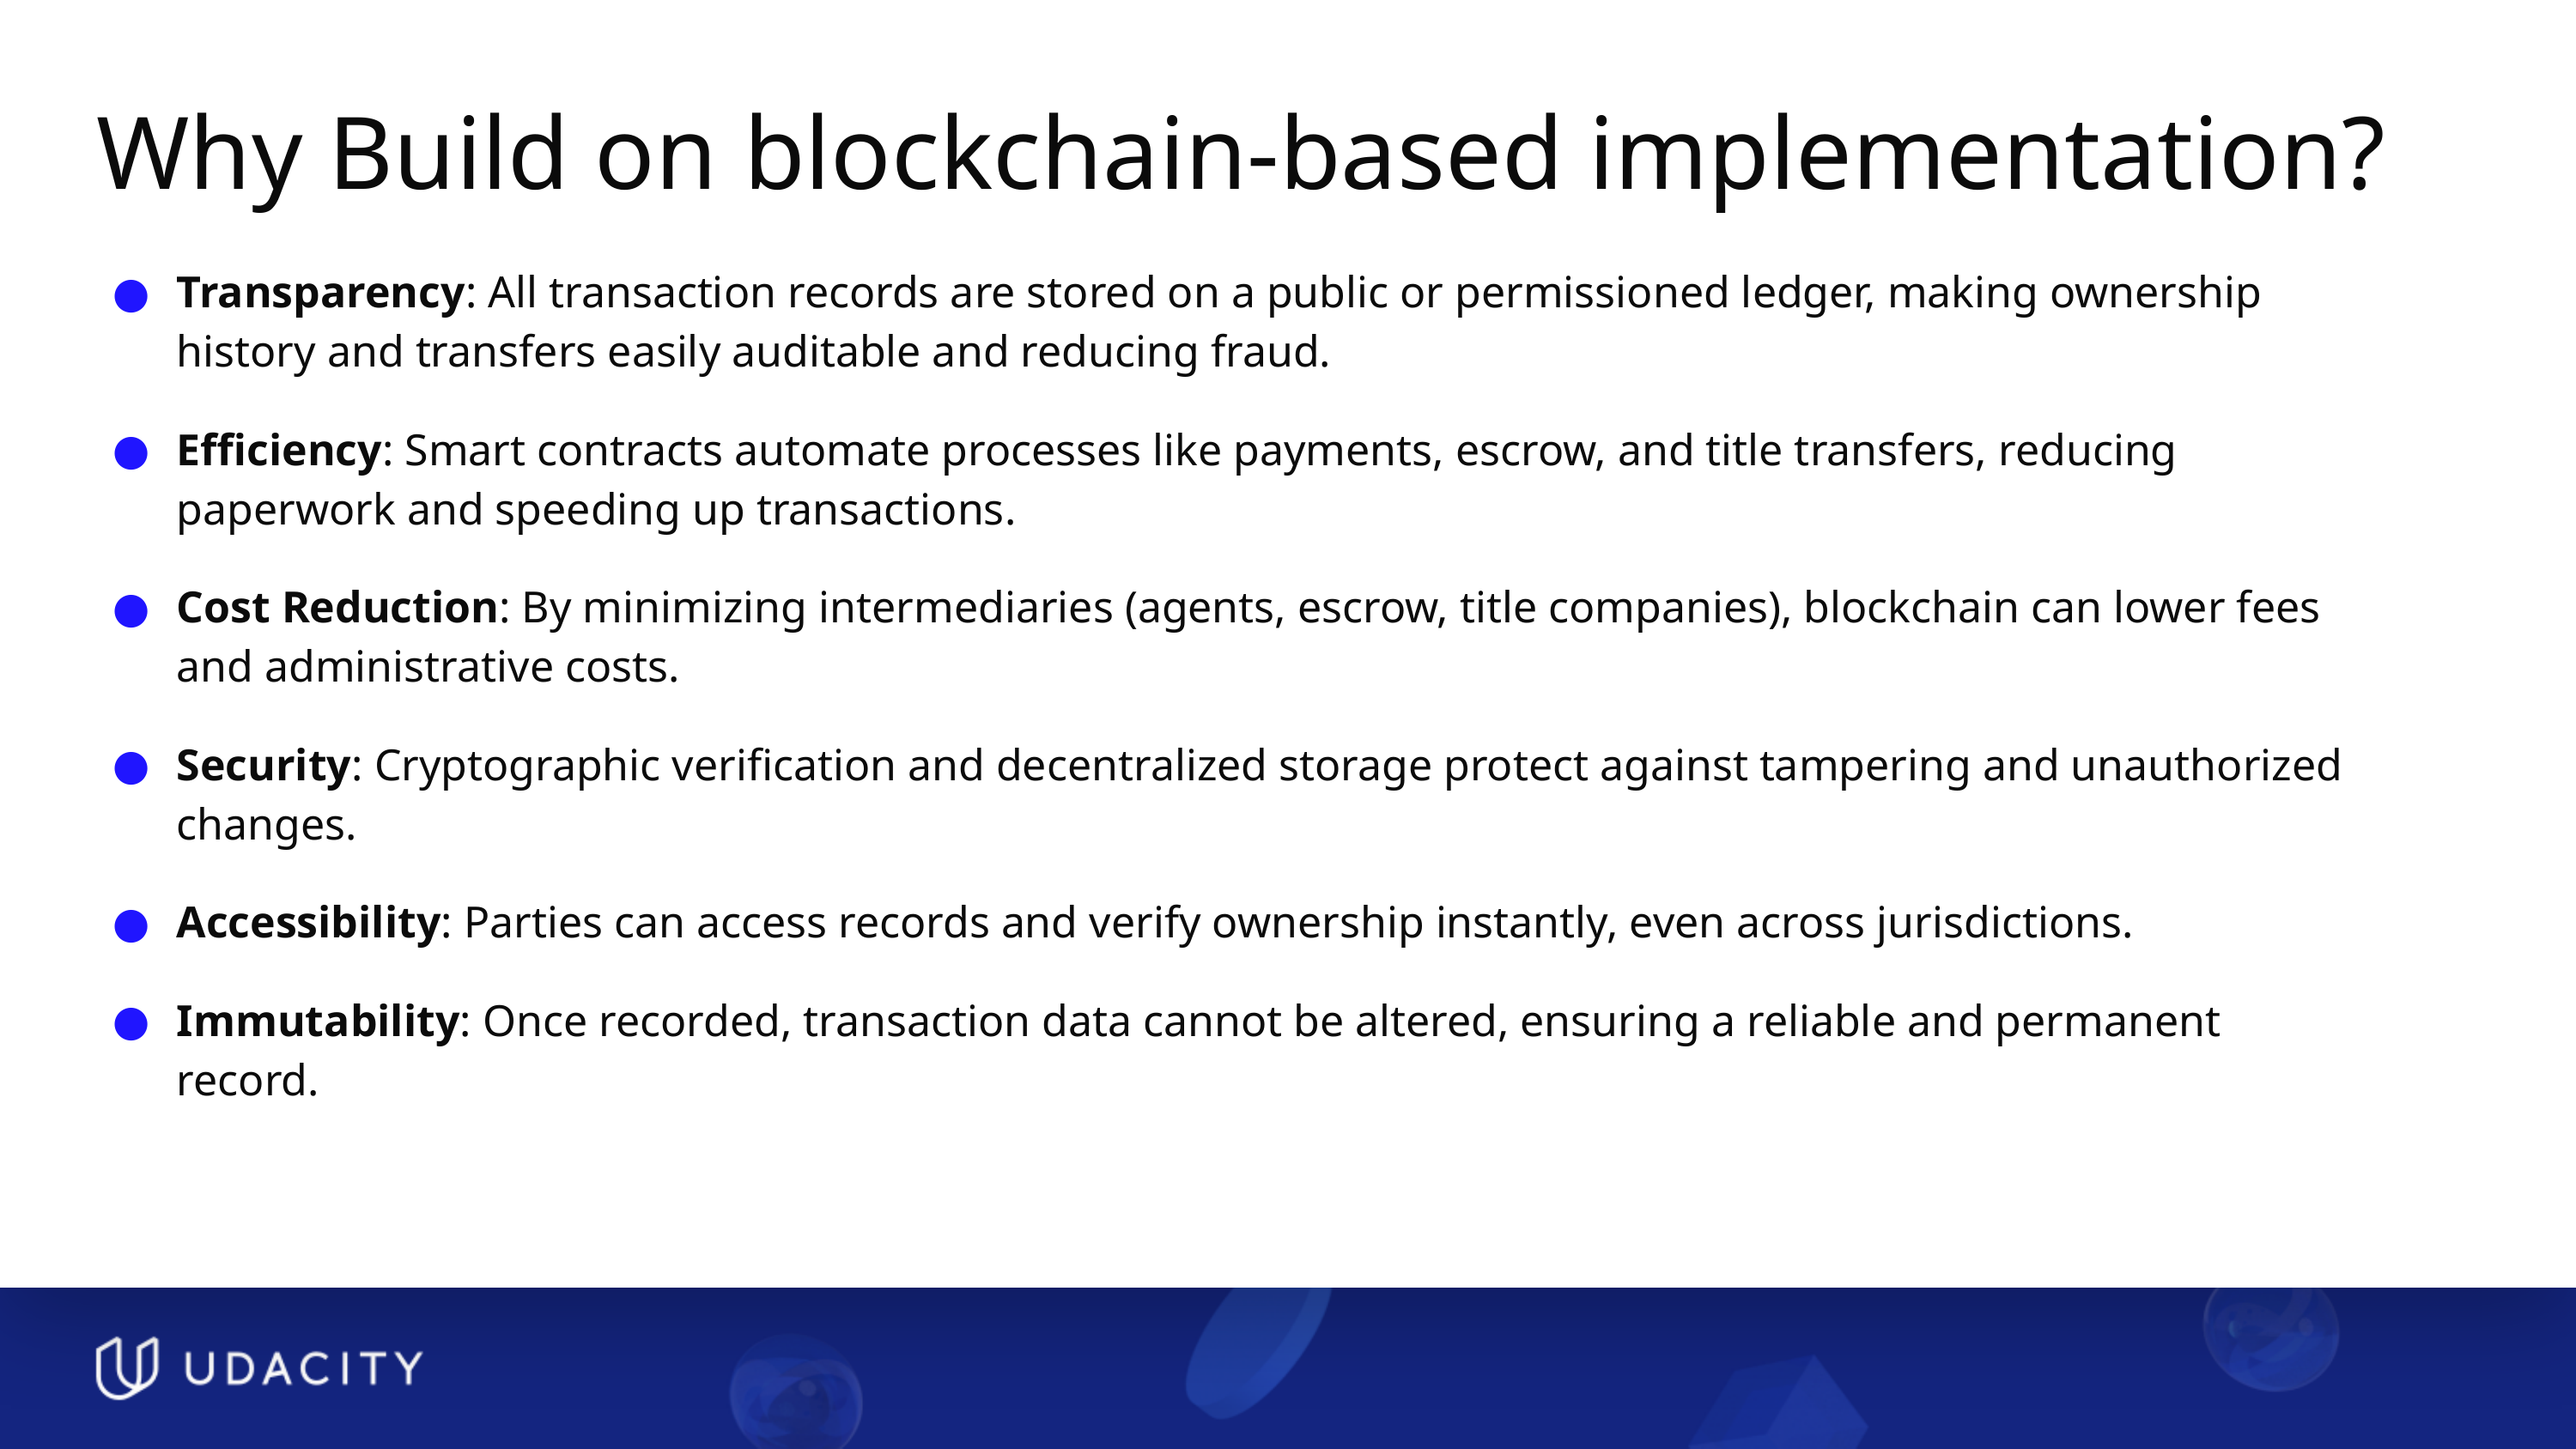

# Why Build on blockchain-based implementation?
Transparency: All transaction records are stored on a public or permissioned ledger, making ownership
history and transfers easily auditable and reducing fraud.
Efficiency: Smart contracts automate processes like payments, escrow, and title transfers, reducing
paperwork and speeding up transactions.
Cost Reduction: By minimizing intermediaries (agents, escrow, title companies), blockchain can lower fees
and administrative costs.
Security: Cryptographic verification and decentralized storage protect against tampering and unauthorized changes.
Accessibility: Parties can access records and verify ownership instantly, even across jurisdictions.
Immutability: Once recorded, transaction data cannot be altered, ensuring a reliable and permanent
record.